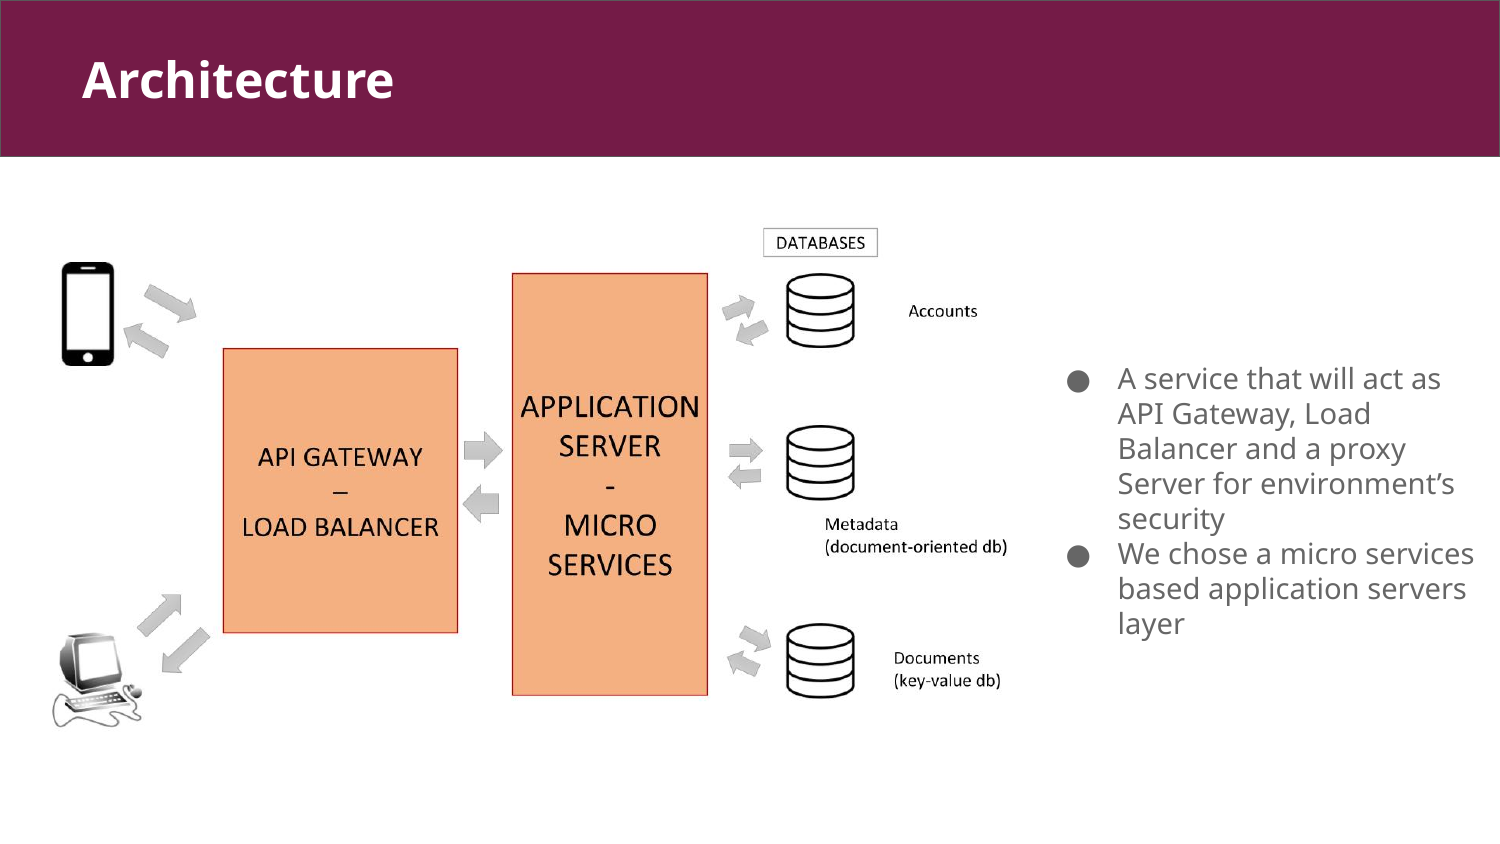

Architecture
A service that will act as API Gateway, Load Balancer and a proxy Server for environment’s security
We chose a micro services based application servers layer